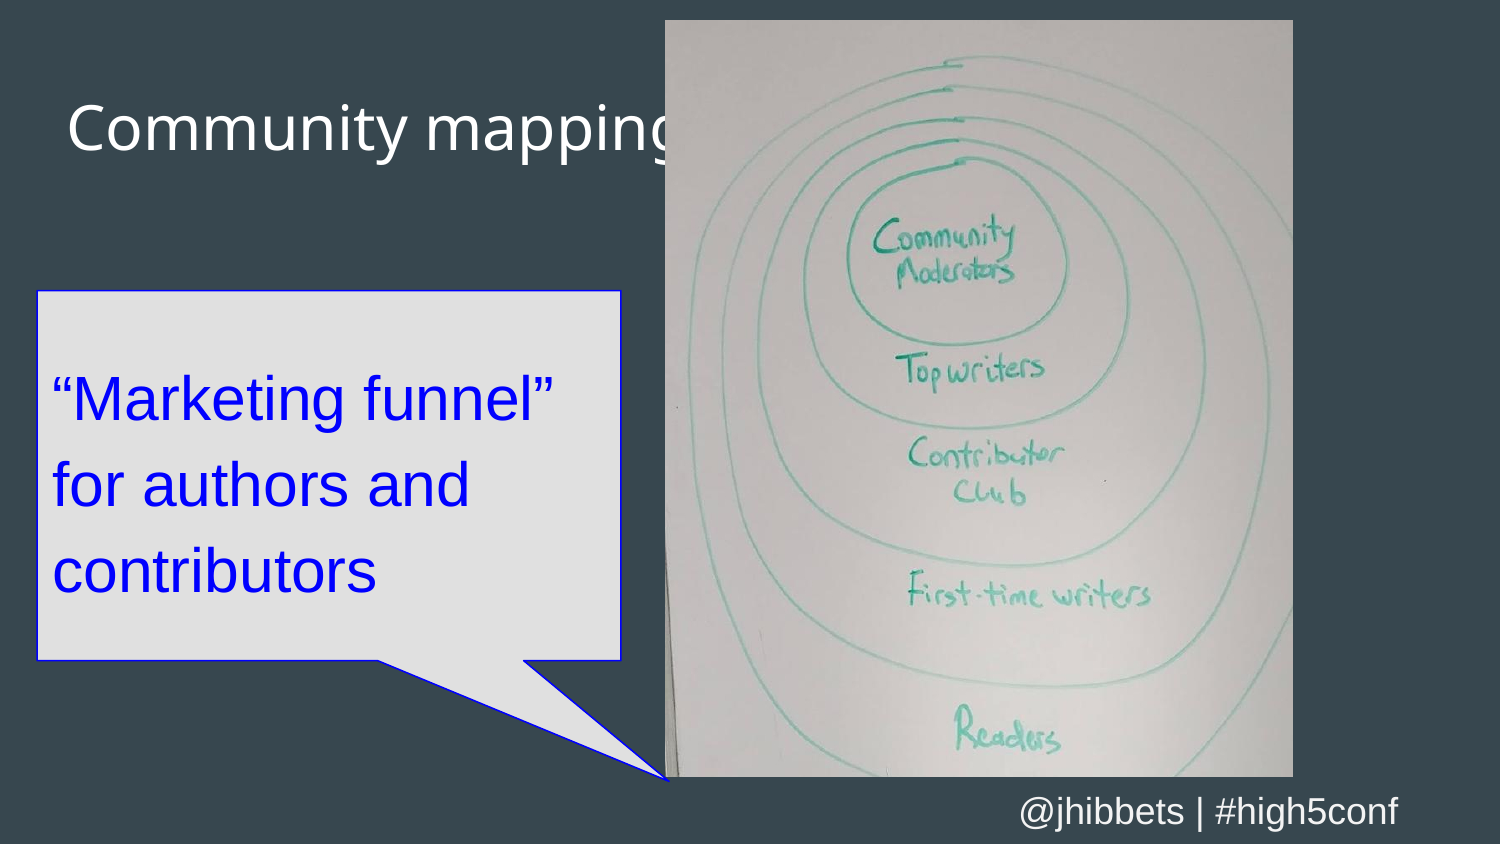

# Community mapping
“Marketing funnel” for authors and contributors